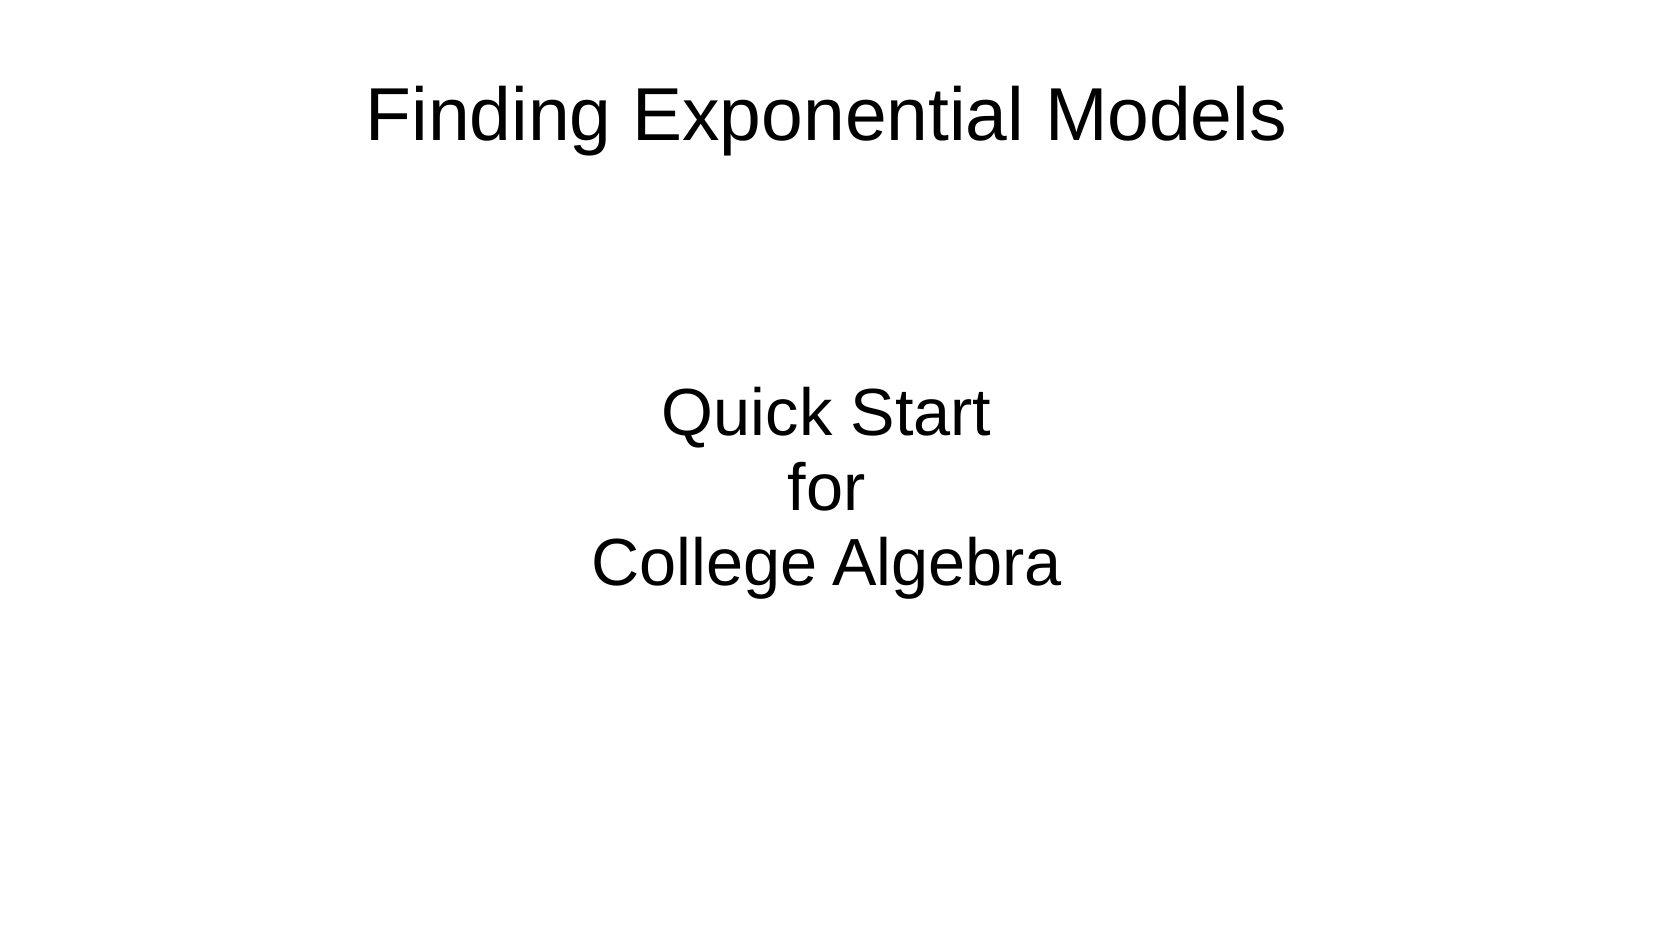

# Finding Exponential Models
Quick Start
for
College Algebra